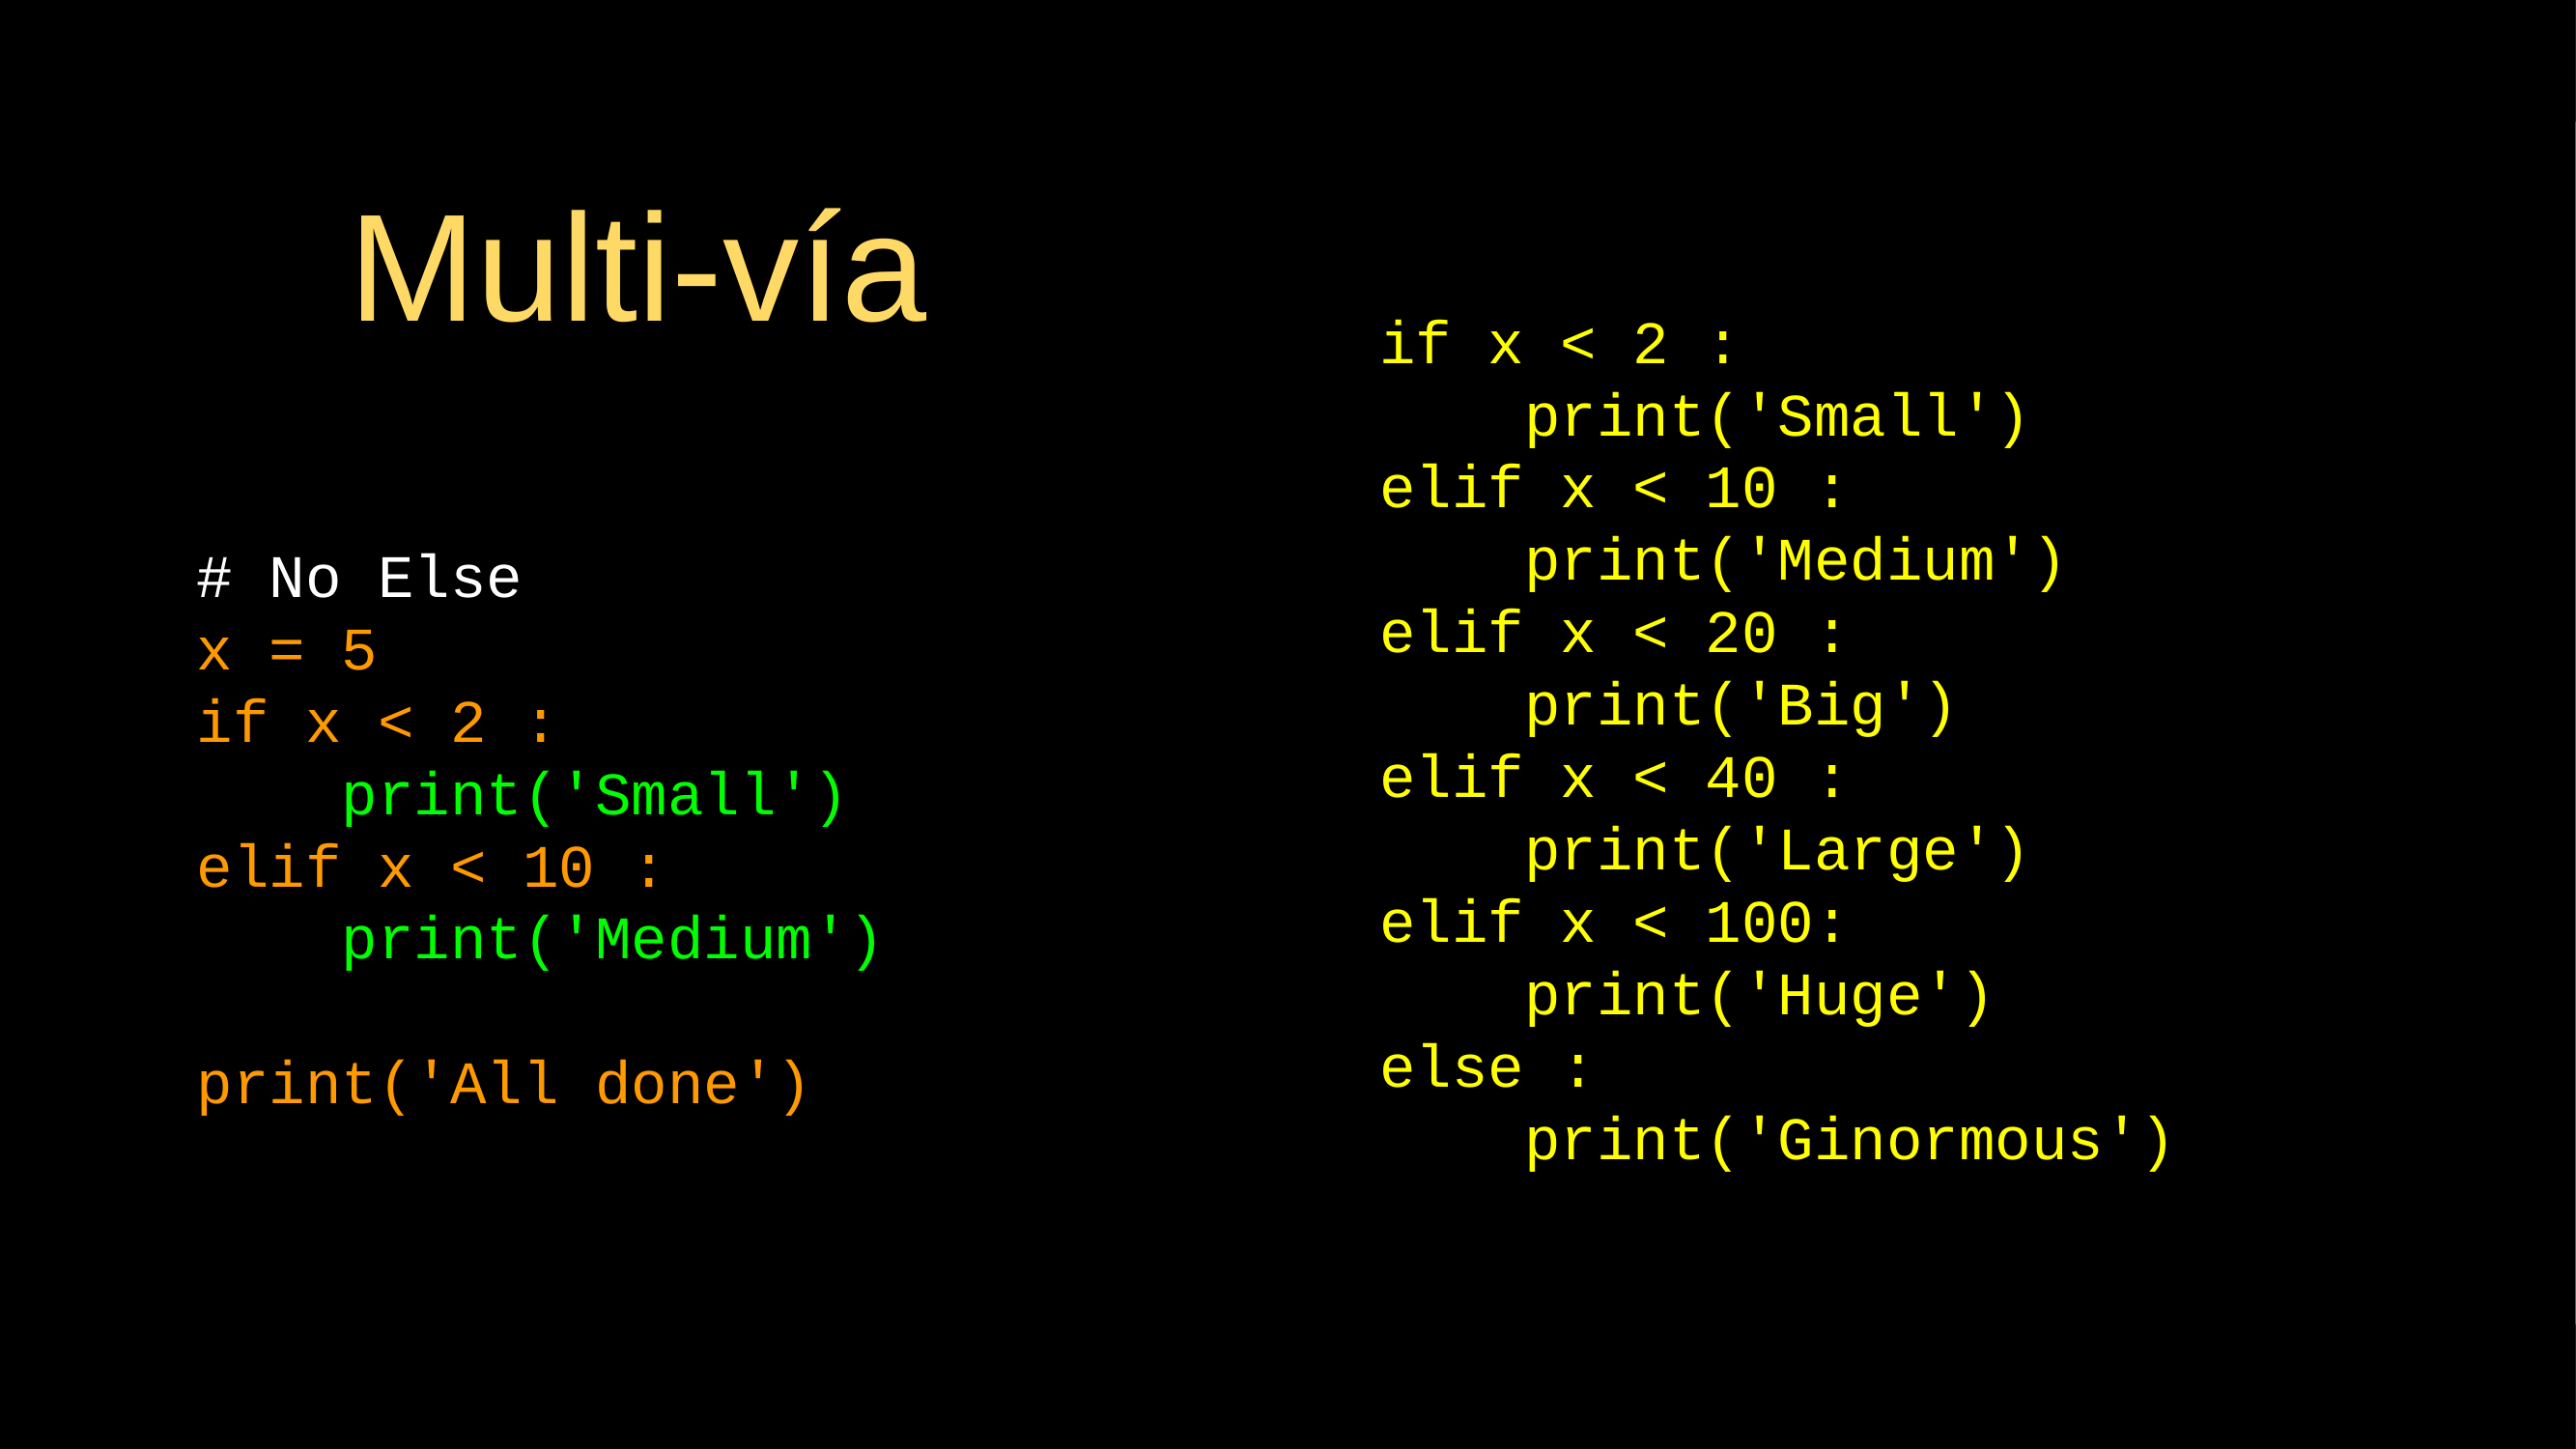

# Multi-vía
if x < 2 :
 print('Small')
elif x < 10 :
 print('Medium')
elif x < 20 :
 print('Big')
elif x < 40 :
 print('Large')
elif x < 100:
 print('Huge')
else :
 print('Ginormous')
# No Else
x = 5
if x < 2 :
 print('Small')
elif x < 10 :
 print('Medium')
print('All done')